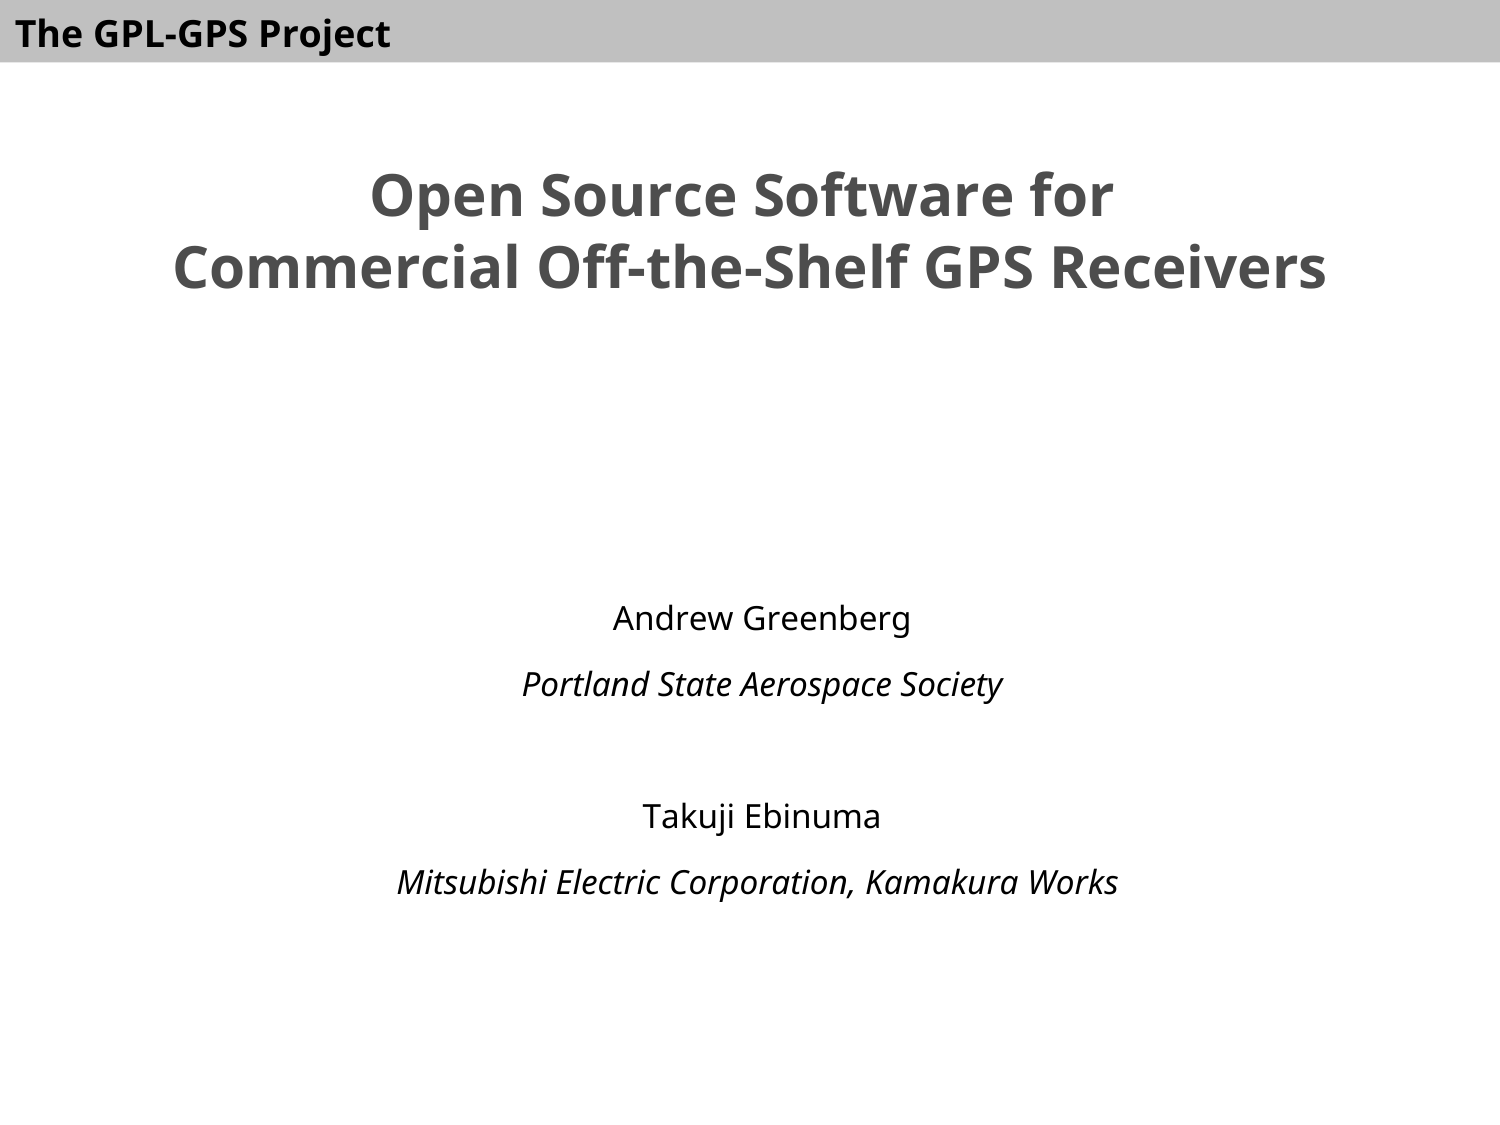

# Open Source Software for Commercial Off-the-Shelf GPS Receivers
Andrew Greenberg
Portland State Aerospace Society
Takuji Ebinuma
Mitsubishi Electric Corporation, Kamakura Works